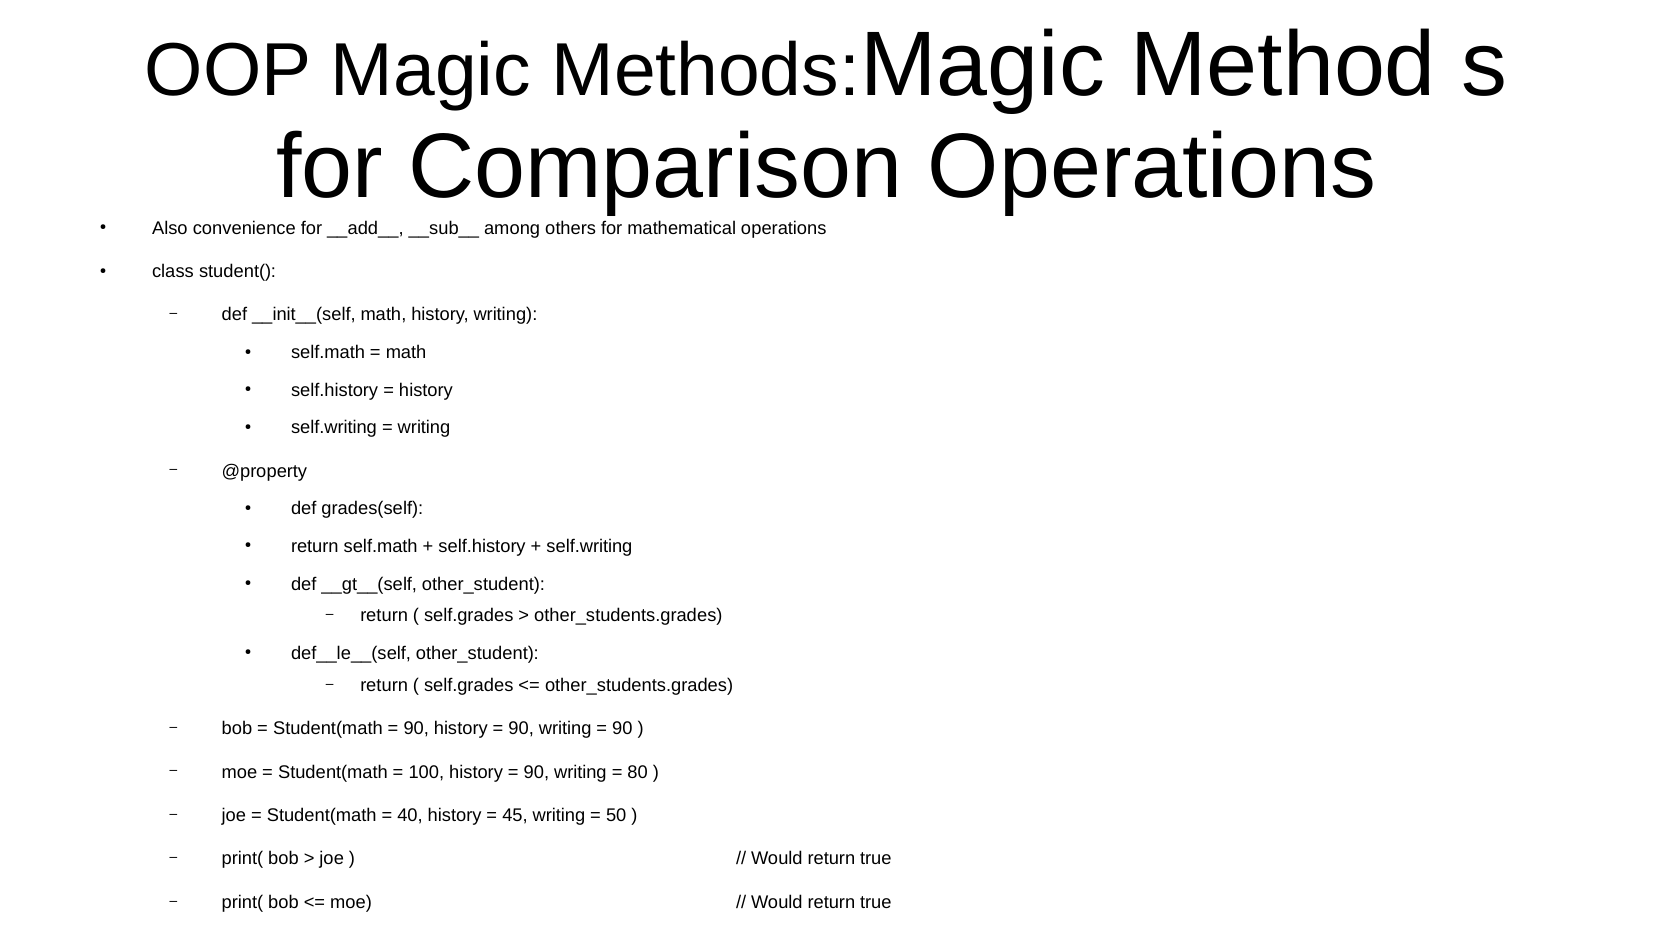

# OOP Magic Methods:Magic Method s for Comparison Operations
Also convenience for __add__, __sub__ among others for mathematical operations
class student():
def __init__(self, math, history, writing):
self.math = math
self.history = history
self.writing = writing
@property
def grades(self):
return self.math + self.history + self.writing
def __gt__(self, other_student):
return ( self.grades > other_students.grades)
def__le__(self, other_student):
return ( self.grades <= other_students.grades)
bob = Student(math = 90, history = 90, writing = 90 )
moe = Student(math = 100, history = 90, writing = 80 )
joe = Student(math = 40, history = 45, writing = 50 )
print( bob > joe ) 			 		 	 	 		 						// Would return true
print( bob <= moe)				 	 	 	 	// Would return true